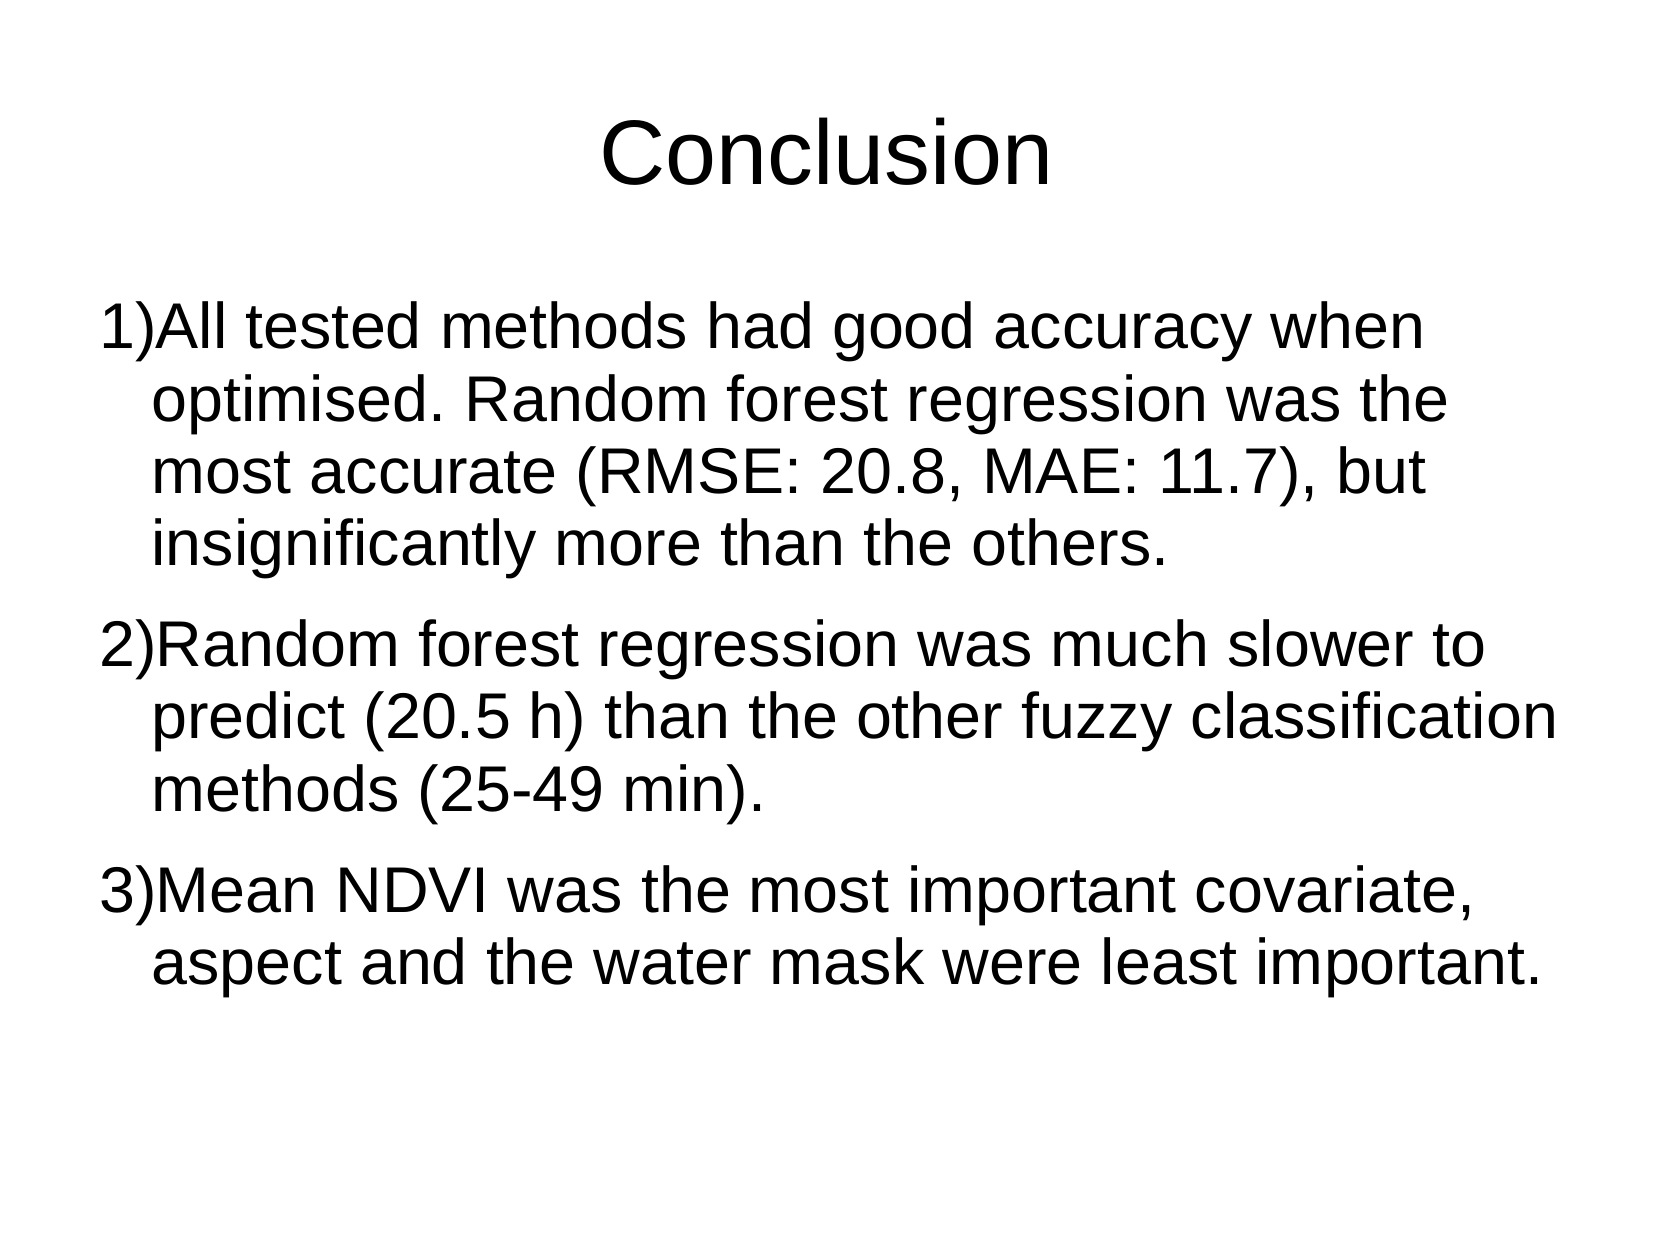

# Conclusion
All tested methods had good accuracy when optimised. Random forest regression was the most accurate (RMSE: 20.8, MAE: 11.7), but insignificantly more than the others.
Random forest regression was much slower to predict (20.5 h) than the other fuzzy classification methods (25-49 min).
Mean NDVI was the most important covariate, aspect and the water mask were least important.